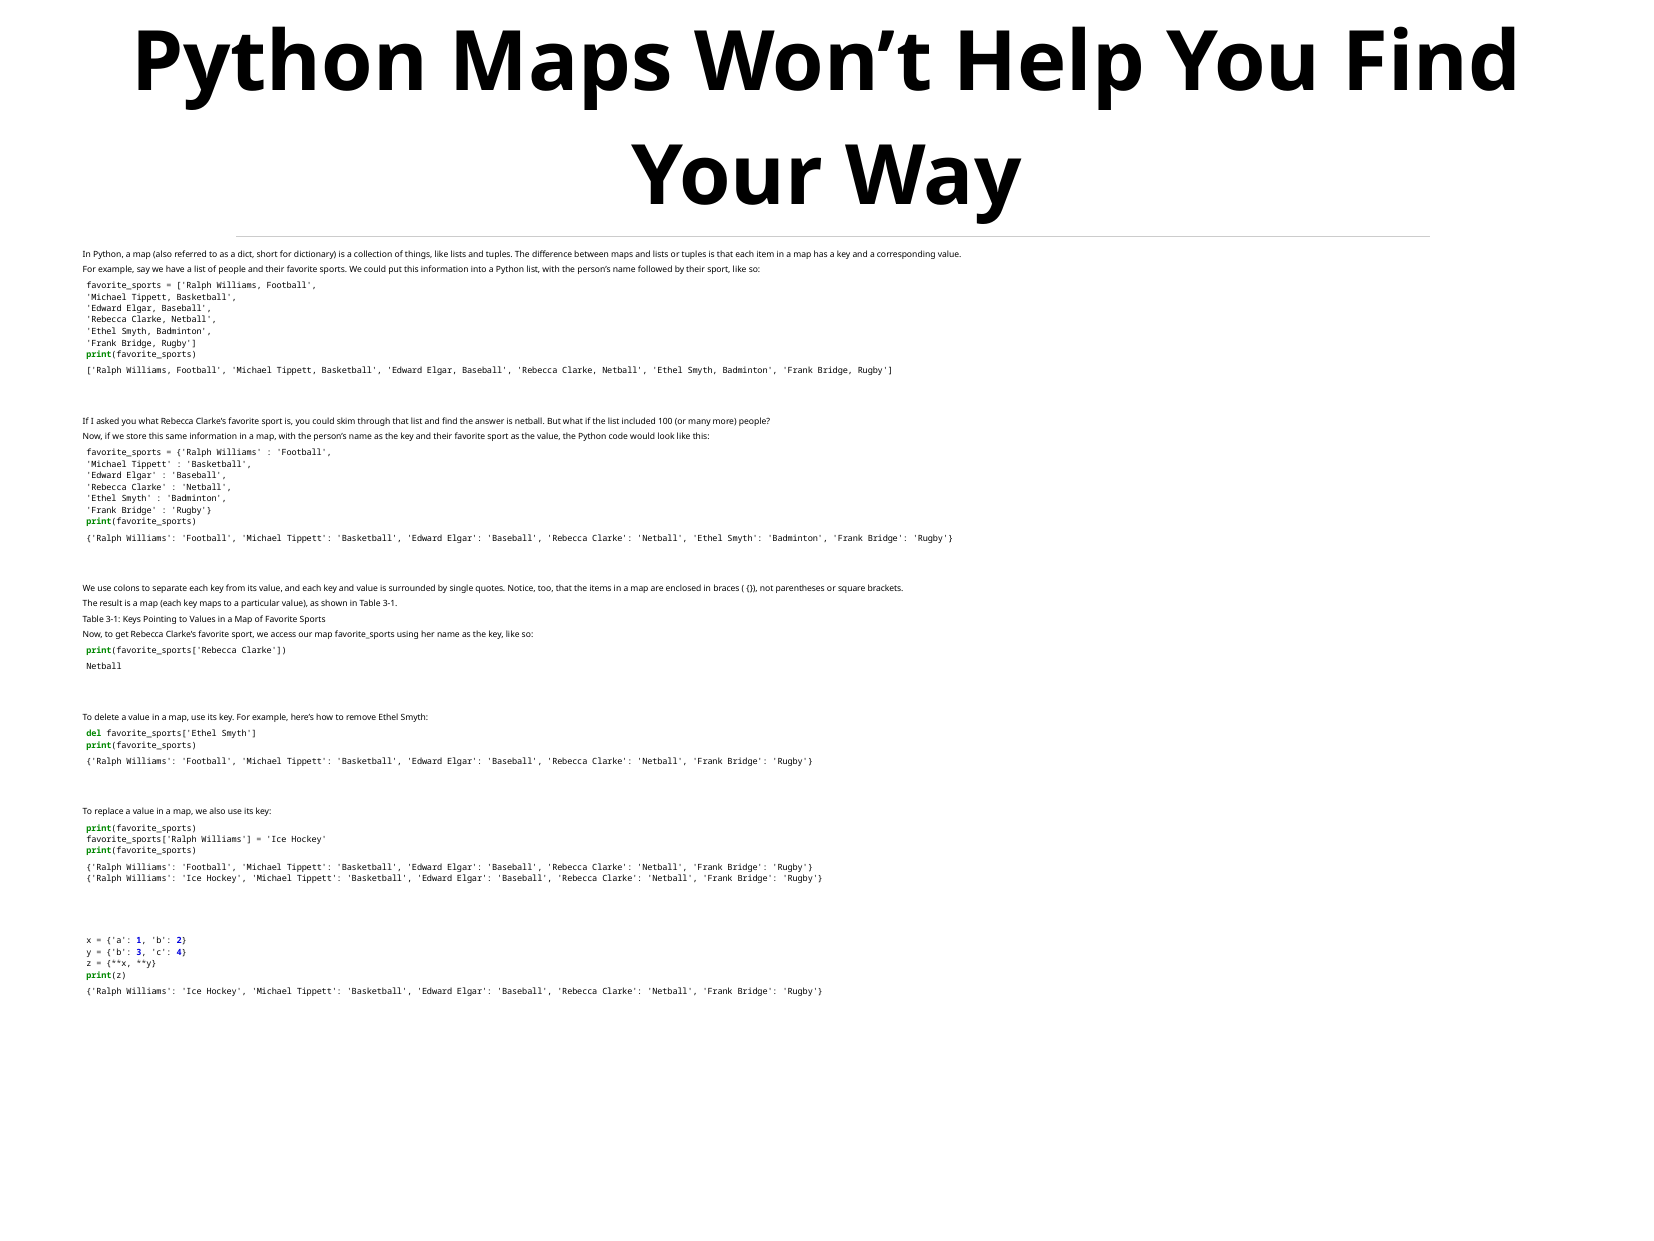

# Python Maps Won’t Help You Find Your Way
In Python, a map (also referred to as a dict, short for dictionary) is a collection of things, like lists and tuples. The difference between maps and lists or tuples is that each item in a map has a key and a corresponding value.
For example, say we have a list of people and their favorite sports. We could put this information into a Python list, with the person’s name followed by their sport, like so:
favorite_sports = ['Ralph Williams, Football',
'Michael Tippett, Basketball',
'Edward Elgar, Baseball',
'Rebecca Clarke, Netball',
'Ethel Smyth, Badminton',
'Frank Bridge, Rugby']
print(favorite_sports)
['Ralph Williams, Football', 'Michael Tippett, Basketball', 'Edward Elgar, Baseball', 'Rebecca Clarke, Netball', 'Ethel Smyth, Badminton', 'Frank Bridge, Rugby']
If I asked you what Rebecca Clarke’s favorite sport is, you could skim through that list and find the answer is netball. But what if the list included 100 (or many more) people?
Now, if we store this same information in a map, with the person’s name as the key and their favorite sport as the value, the Python code would look like this:
favorite_sports = {'Ralph Williams' : 'Football',
'Michael Tippett' : 'Basketball',
'Edward Elgar' : 'Baseball',
'Rebecca Clarke' : 'Netball',
'Ethel Smyth' : 'Badminton',
'Frank Bridge' : 'Rugby'}
print(favorite_sports)
{'Ralph Williams': 'Football', 'Michael Tippett': 'Basketball', 'Edward Elgar': 'Baseball', 'Rebecca Clarke': 'Netball', 'Ethel Smyth': 'Badminton', 'Frank Bridge': 'Rugby'}
We use colons to separate each key from its value, and each key and value is surrounded by single quotes. Notice, too, that the items in a map are enclosed in braces ( {}), not parentheses or square brackets.
The result is a map (each key maps to a particular value), as shown in Table 3-1.
Table 3-1: Keys Pointing to Values in a Map of Favorite Sports
Now, to get Rebecca Clarke’s favorite sport, we access our map favorite_sports using her name as the key, like so:
print(favorite_sports['Rebecca Clarke'])
Netball
To delete a value in a map, use its key. For example, here’s how to remove Ethel Smyth:
del favorite_sports['Ethel Smyth']
print(favorite_sports)
{'Ralph Williams': 'Football', 'Michael Tippett': 'Basketball', 'Edward Elgar': 'Baseball', 'Rebecca Clarke': 'Netball', 'Frank Bridge': 'Rugby'}
To replace a value in a map, we also use its key:
print(favorite_sports)
favorite_sports['Ralph Williams'] = 'Ice Hockey'
print(favorite_sports)
{'Ralph Williams': 'Football', 'Michael Tippett': 'Basketball', 'Edward Elgar': 'Baseball', 'Rebecca Clarke': 'Netball', 'Frank Bridge': 'Rugby'}
{'Ralph Williams': 'Ice Hockey', 'Michael Tippett': 'Basketball', 'Edward Elgar': 'Baseball', 'Rebecca Clarke': 'Netball', 'Frank Bridge': 'Rugby'}
x = {'a': 1, 'b': 2}
y = {'b': 3, 'c': 4}
z = {**x, **y}
print(z)
{'Ralph Williams': 'Ice Hockey', 'Michael Tippett': 'Basketball', 'Edward Elgar': 'Baseball', 'Rebecca Clarke': 'Netball', 'Frank Bridge': 'Rugby'}